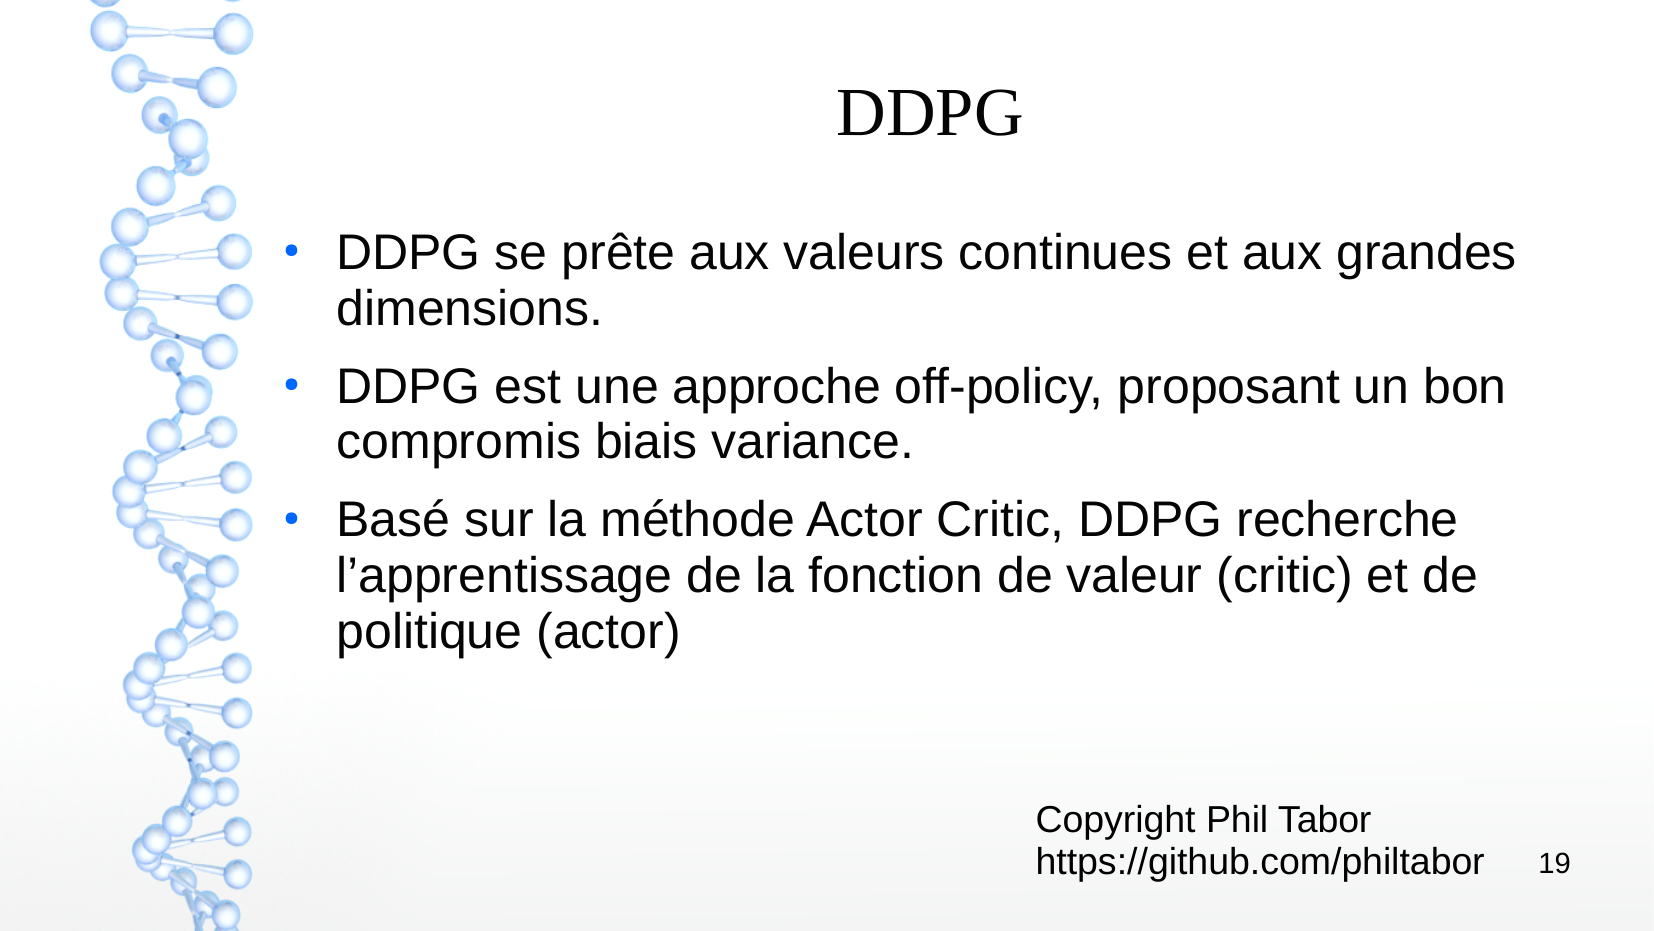

# DDPG
DDPG se prête aux valeurs continues et aux grandes dimensions.
DDPG est une approche off-policy, proposant un bon compromis biais variance.
Basé sur la méthode Actor Critic, DDPG recherche l’apprentissage de la fonction de valeur (critic) et de politique (actor)
Copyright Phil Tabor
https://github.com/philtabor
19